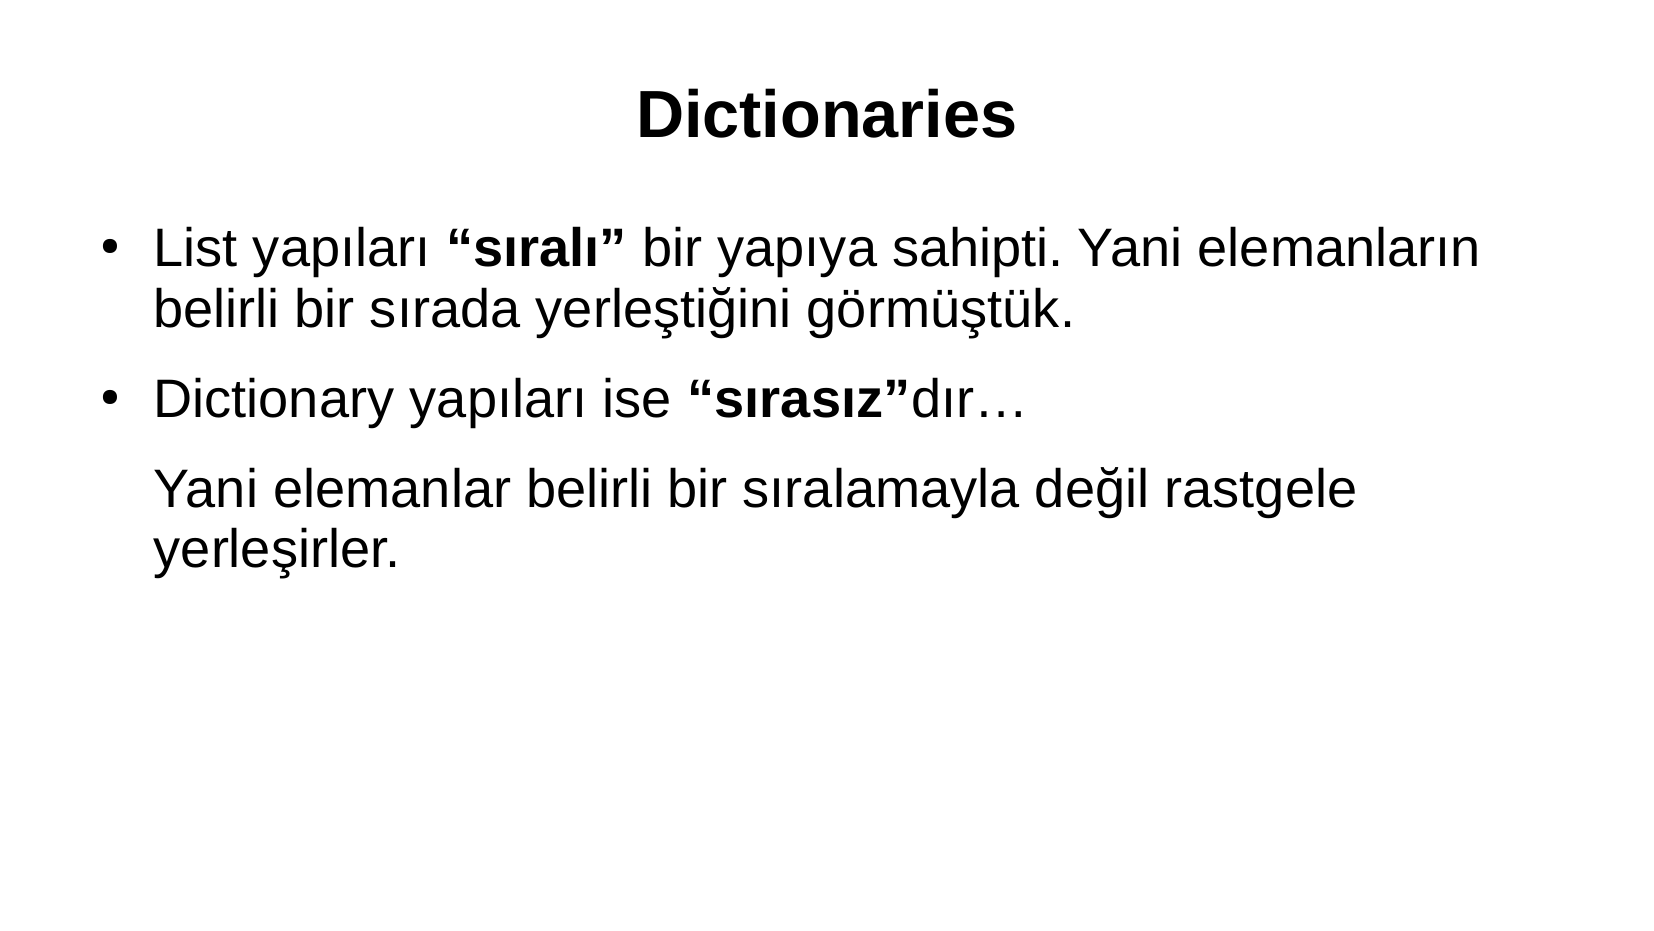

# Dictionaries
List yapıları “sıralı” bir yapıya sahipti. Yani elemanların belirli bir sırada yerleştiğini görmüştük.
Dictionary yapıları ise “sırasız”dır…
Yani elemanlar belirli bir sıralamayla değil rastgele yerleşirler.